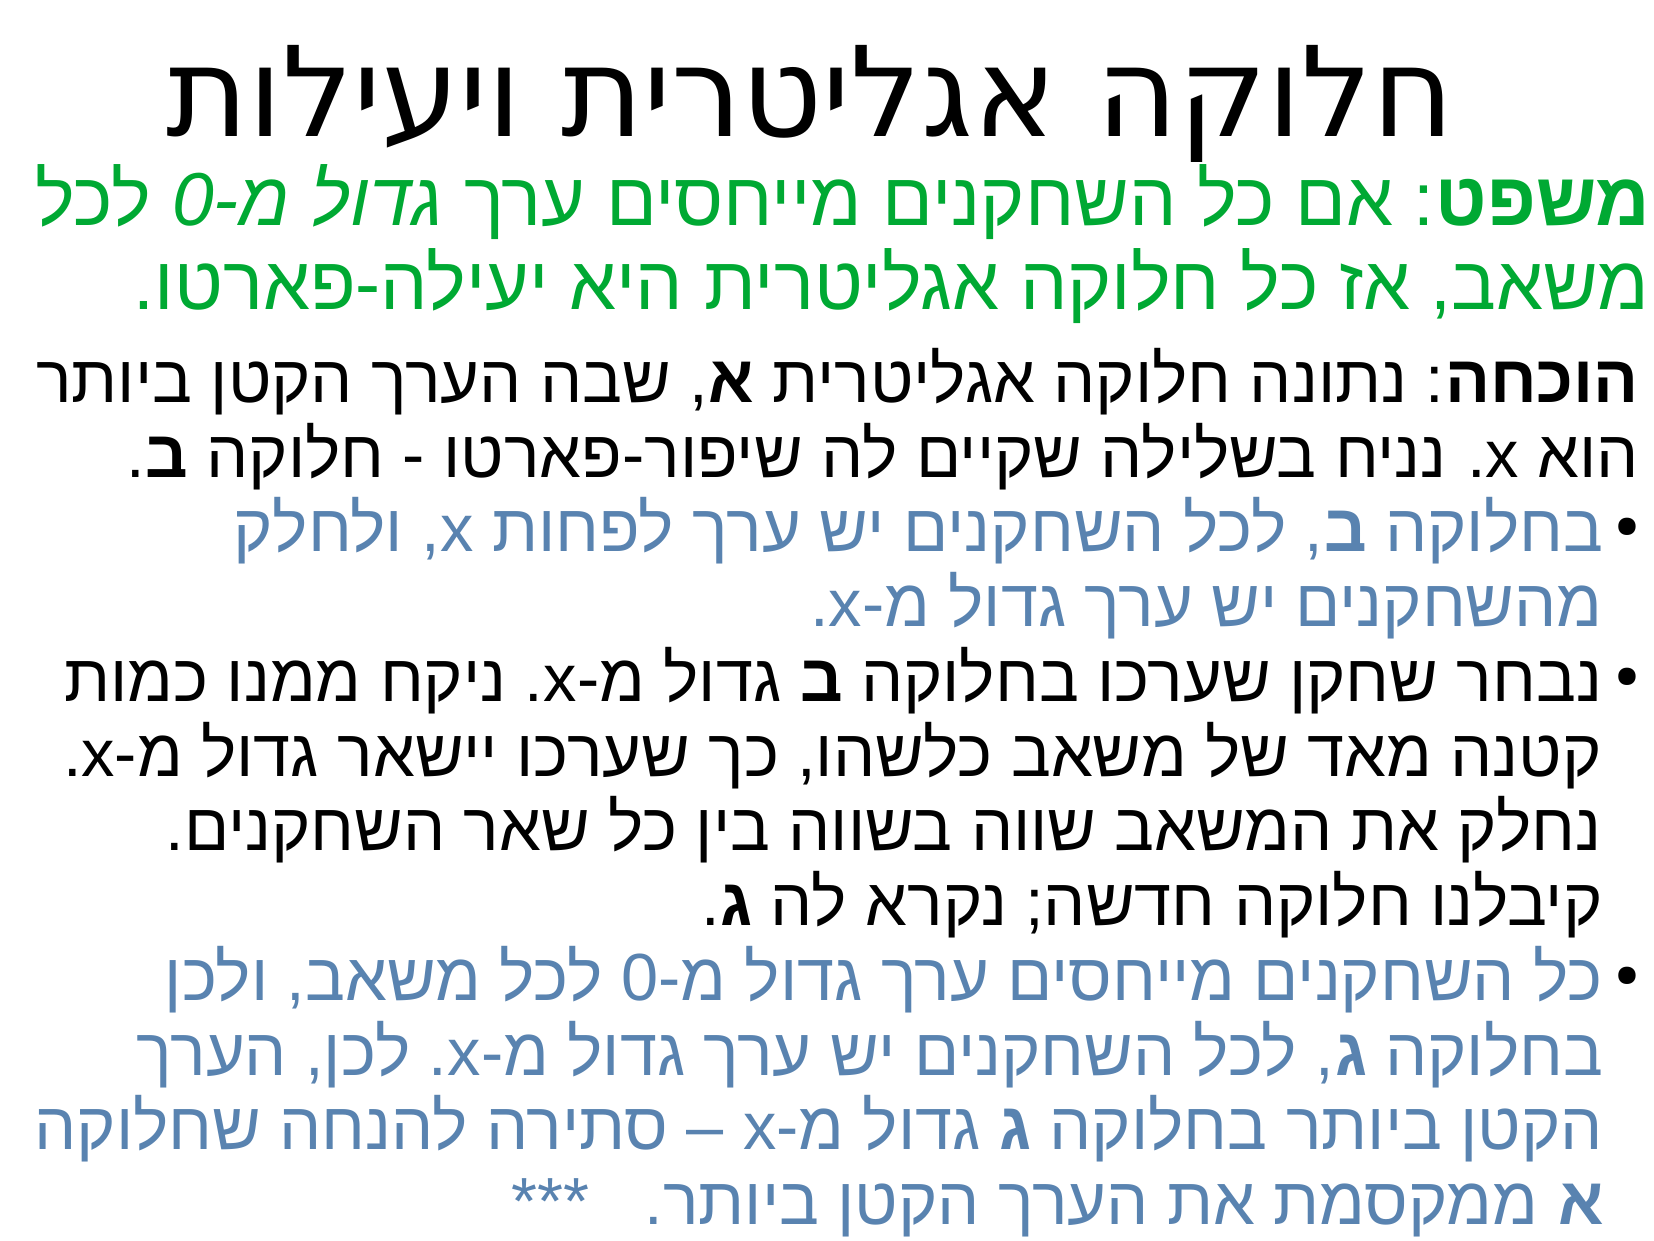

# חלוקה אגליטרית ויעילות
משפט: אם כל השחקנים מייחסים ערך גדול מ-0 לכל משאב, אז כל חלוקה אגליטרית היא יעילה-פארטו.
הוכחה: נתונה חלוקה אגליטרית א, שבה הערך הקטן ביותר הוא x. נניח בשלילה שקיים לה שיפור-פארטו - חלוקה ב.
בחלוקה ב, לכל השחקנים יש ערך לפחות x, ולחלק מהשחקנים יש ערך גדול מ-x.
נבחר שחקן שערכו בחלוקה ב גדול מ-x. ניקח ממנו כמות קטנה מאד של משאב כלשהו, כך שערכו יישאר גדול מ-x. נחלק את המשאב שווה בשווה בין כל שאר השחקנים. קיבלנו חלוקה חדשה; נקרא לה ג.
כל השחקנים מייחסים ערך גדול מ-0 לכל משאב, ולכן בחלוקה ג, לכל השחקנים יש ערך גדול מ-x. לכן, הערך הקטן ביותר בחלוקה ג גדול מ-x – סתירה להנחה שחלוקה א ממקסמת את הערך הקטן ביותר. ***